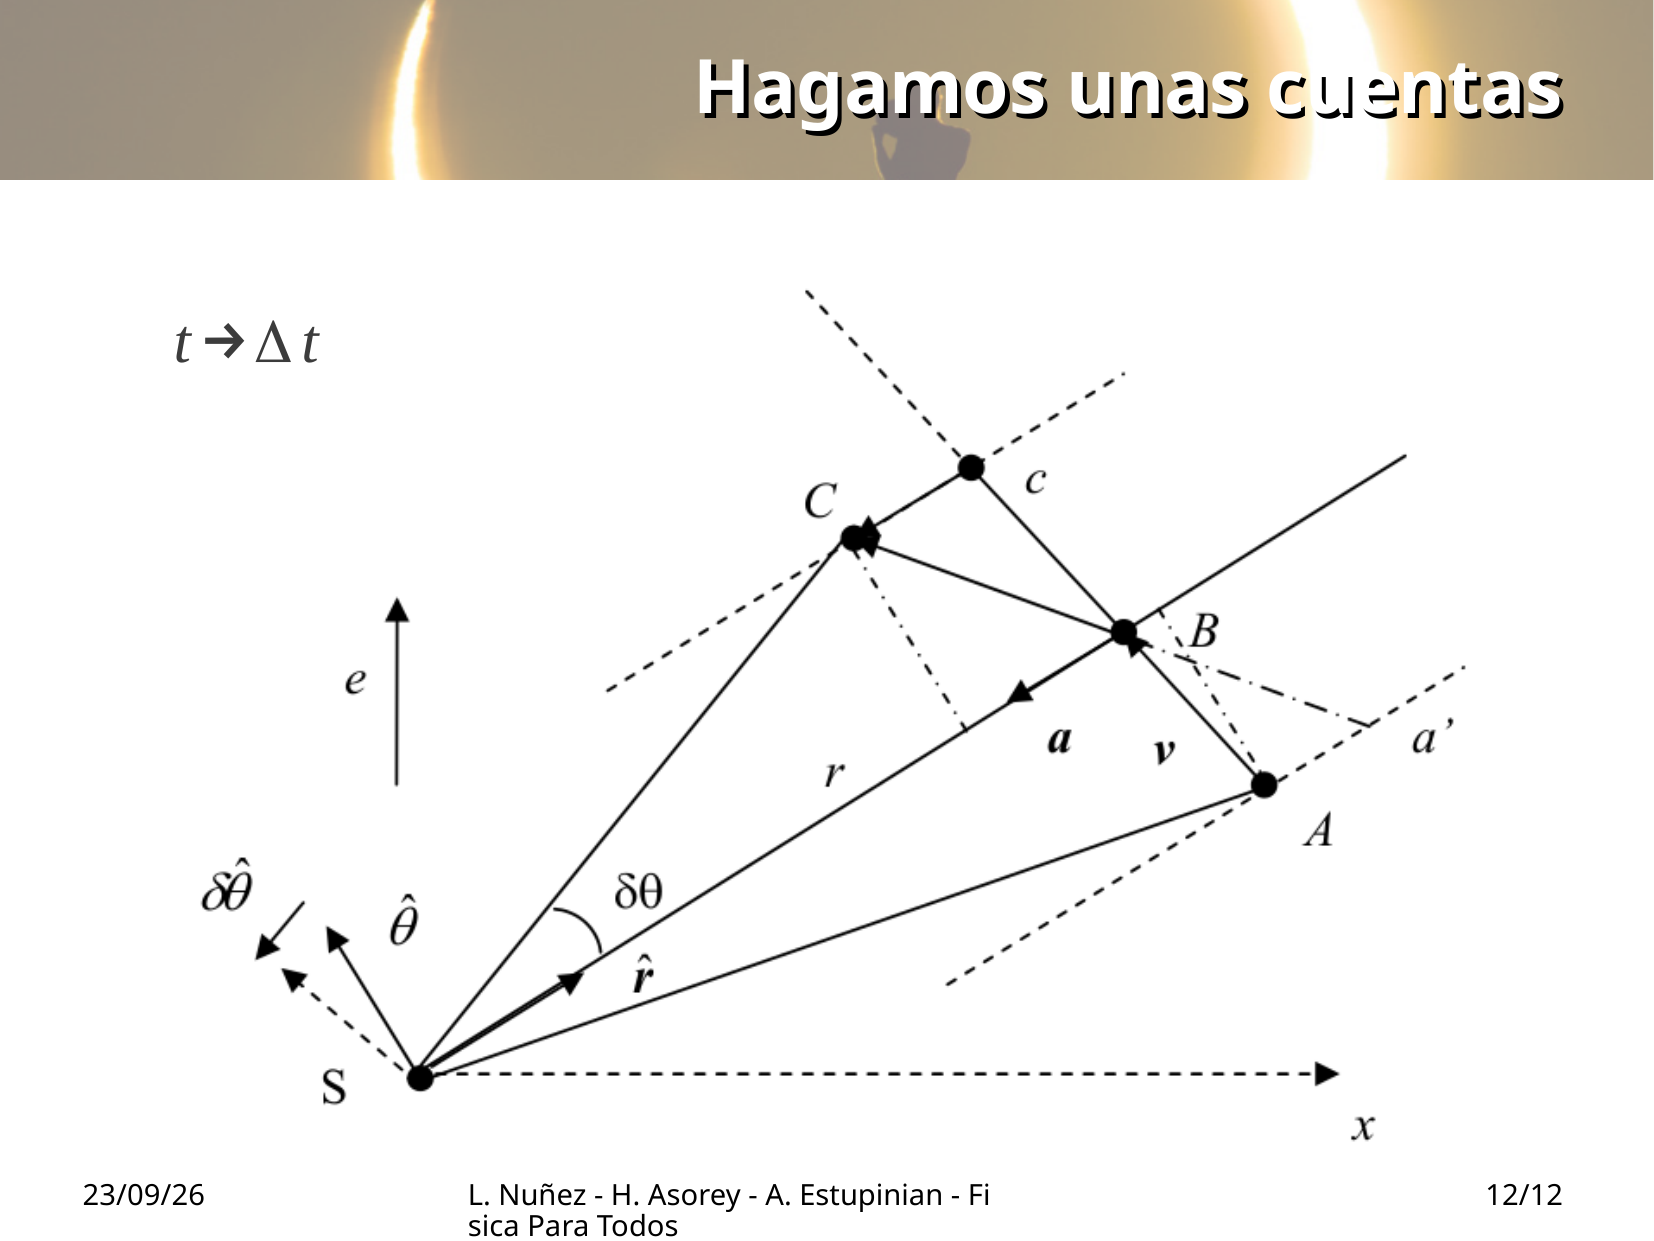

# Hagamos unas cuentas
L. Nuñez - H. Asorey - A. Estupinian - Fisica Para Todos
12